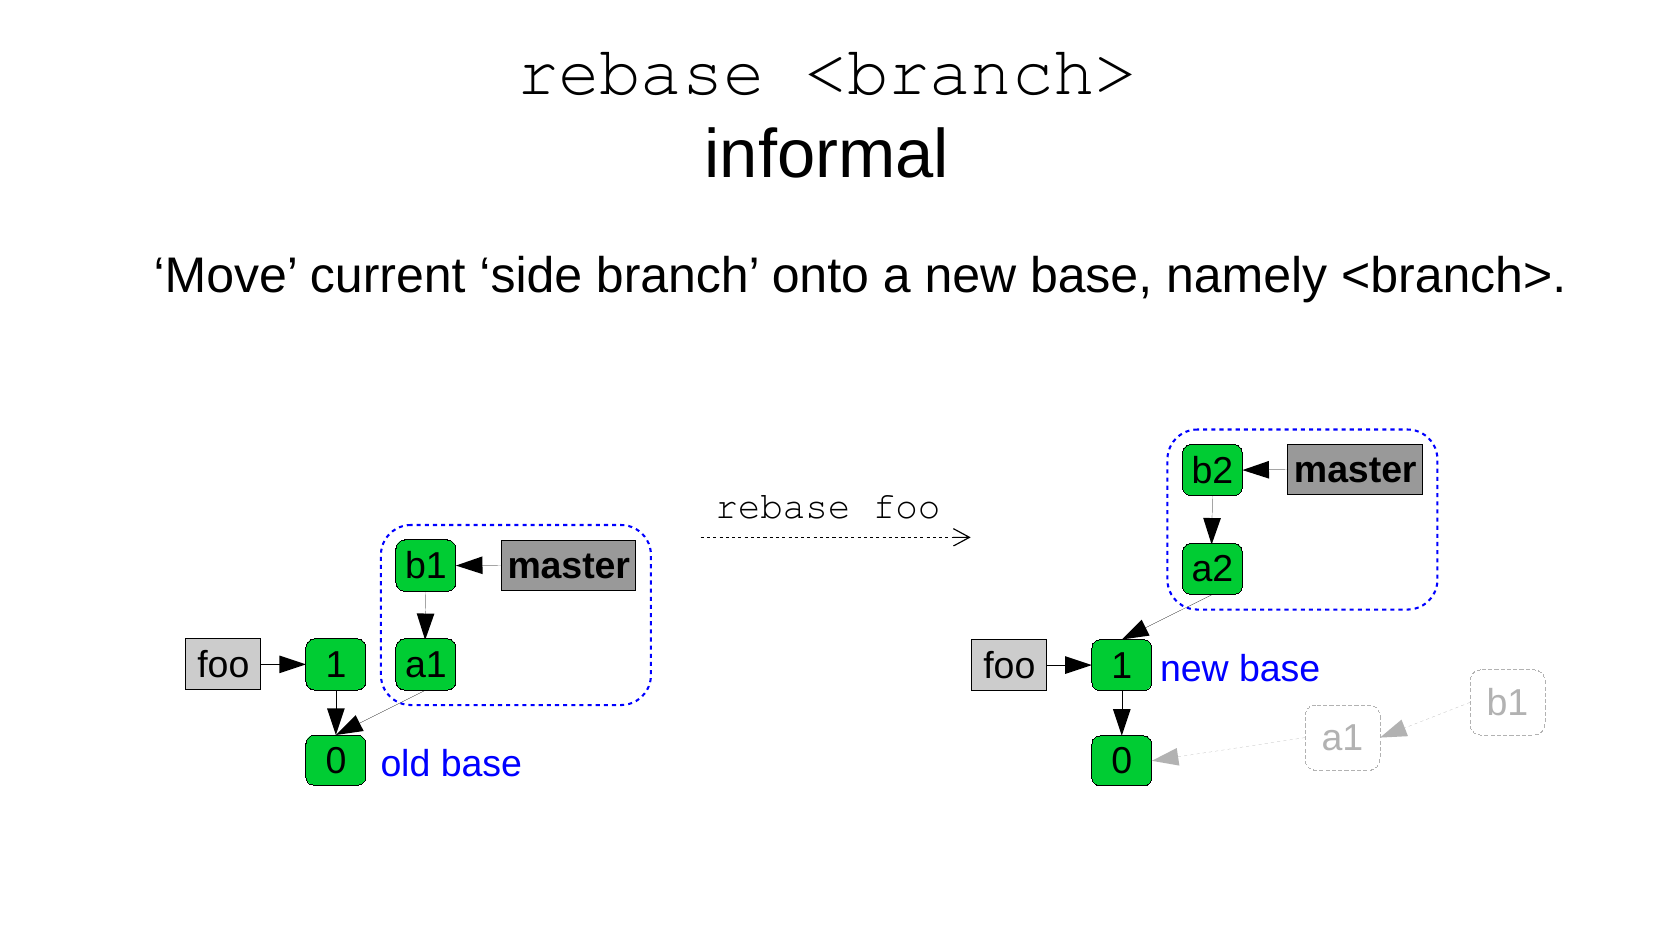

# rebase <branch> informal
‘Move’ current ‘side branch’ onto a new base, namely <branch>.
b2
master
rebase foo
b1
master
a2
foo
1
a1
foo
1
new base
b1
a1
0
old base
0